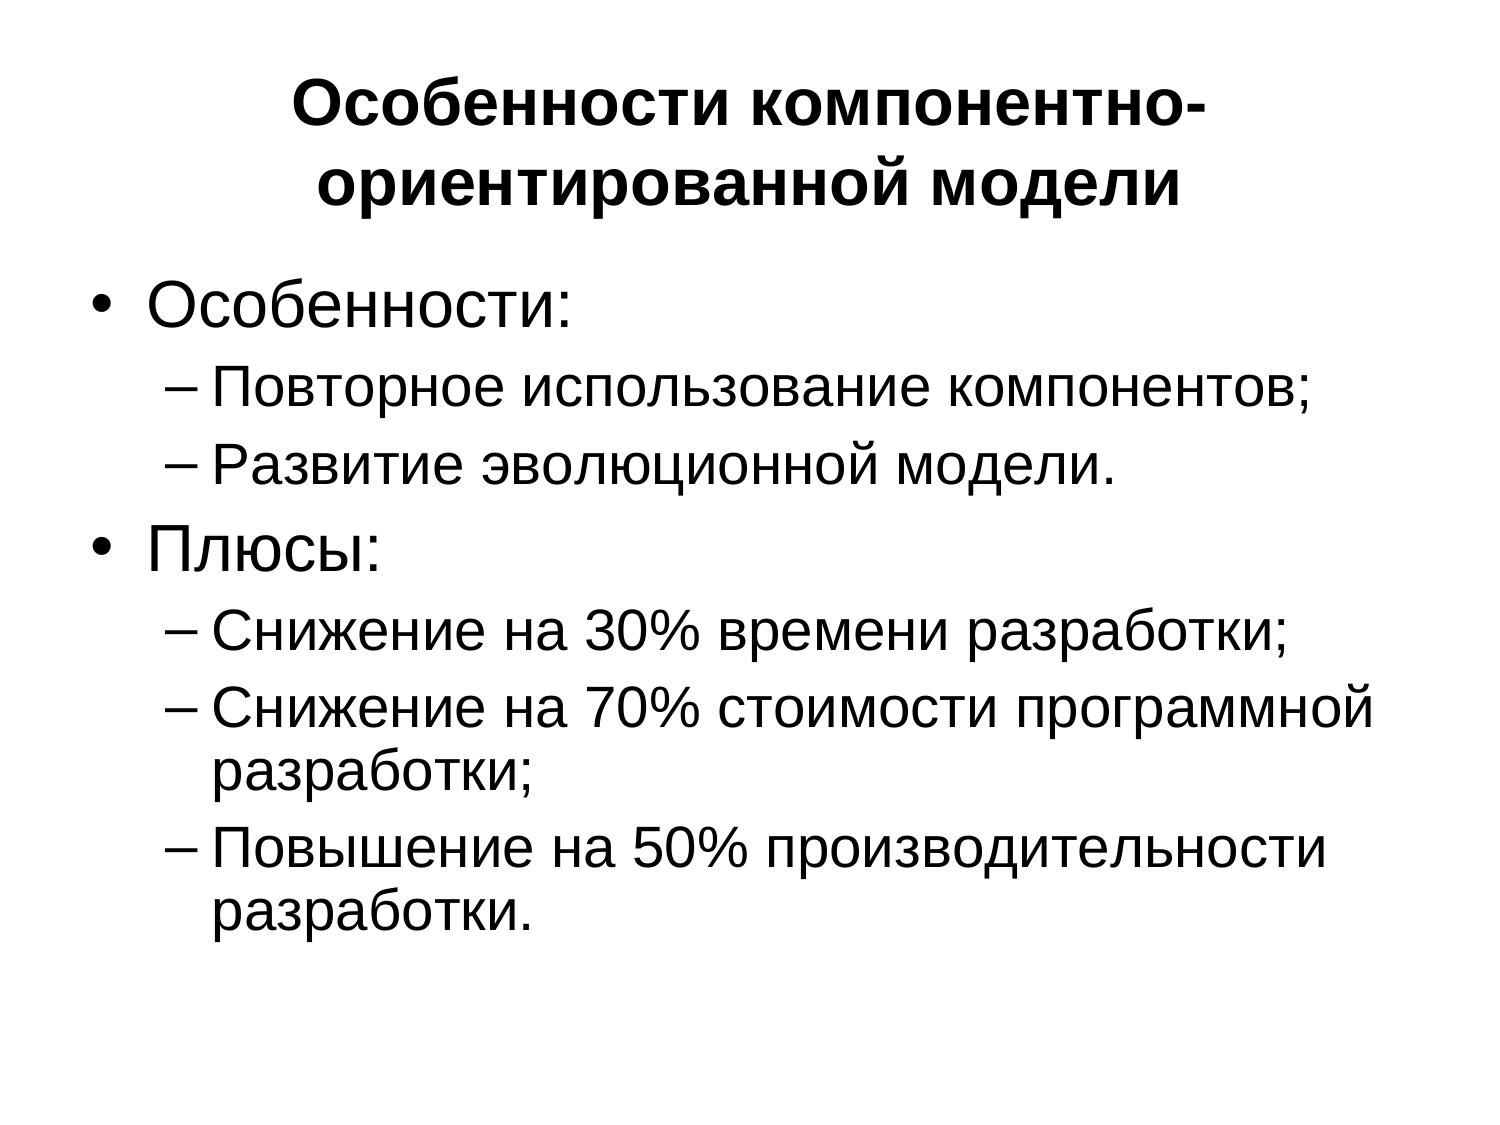

# Особенности компонентно-ориентированной модели
Особенности:
Повторное использование компонентов;
Развитие эволюционной модели.
Плюсы:
Снижение на 30% времени разработки;
Снижение на 70% стоимости программной разработки;
Повышение на 50% производительности разработки.